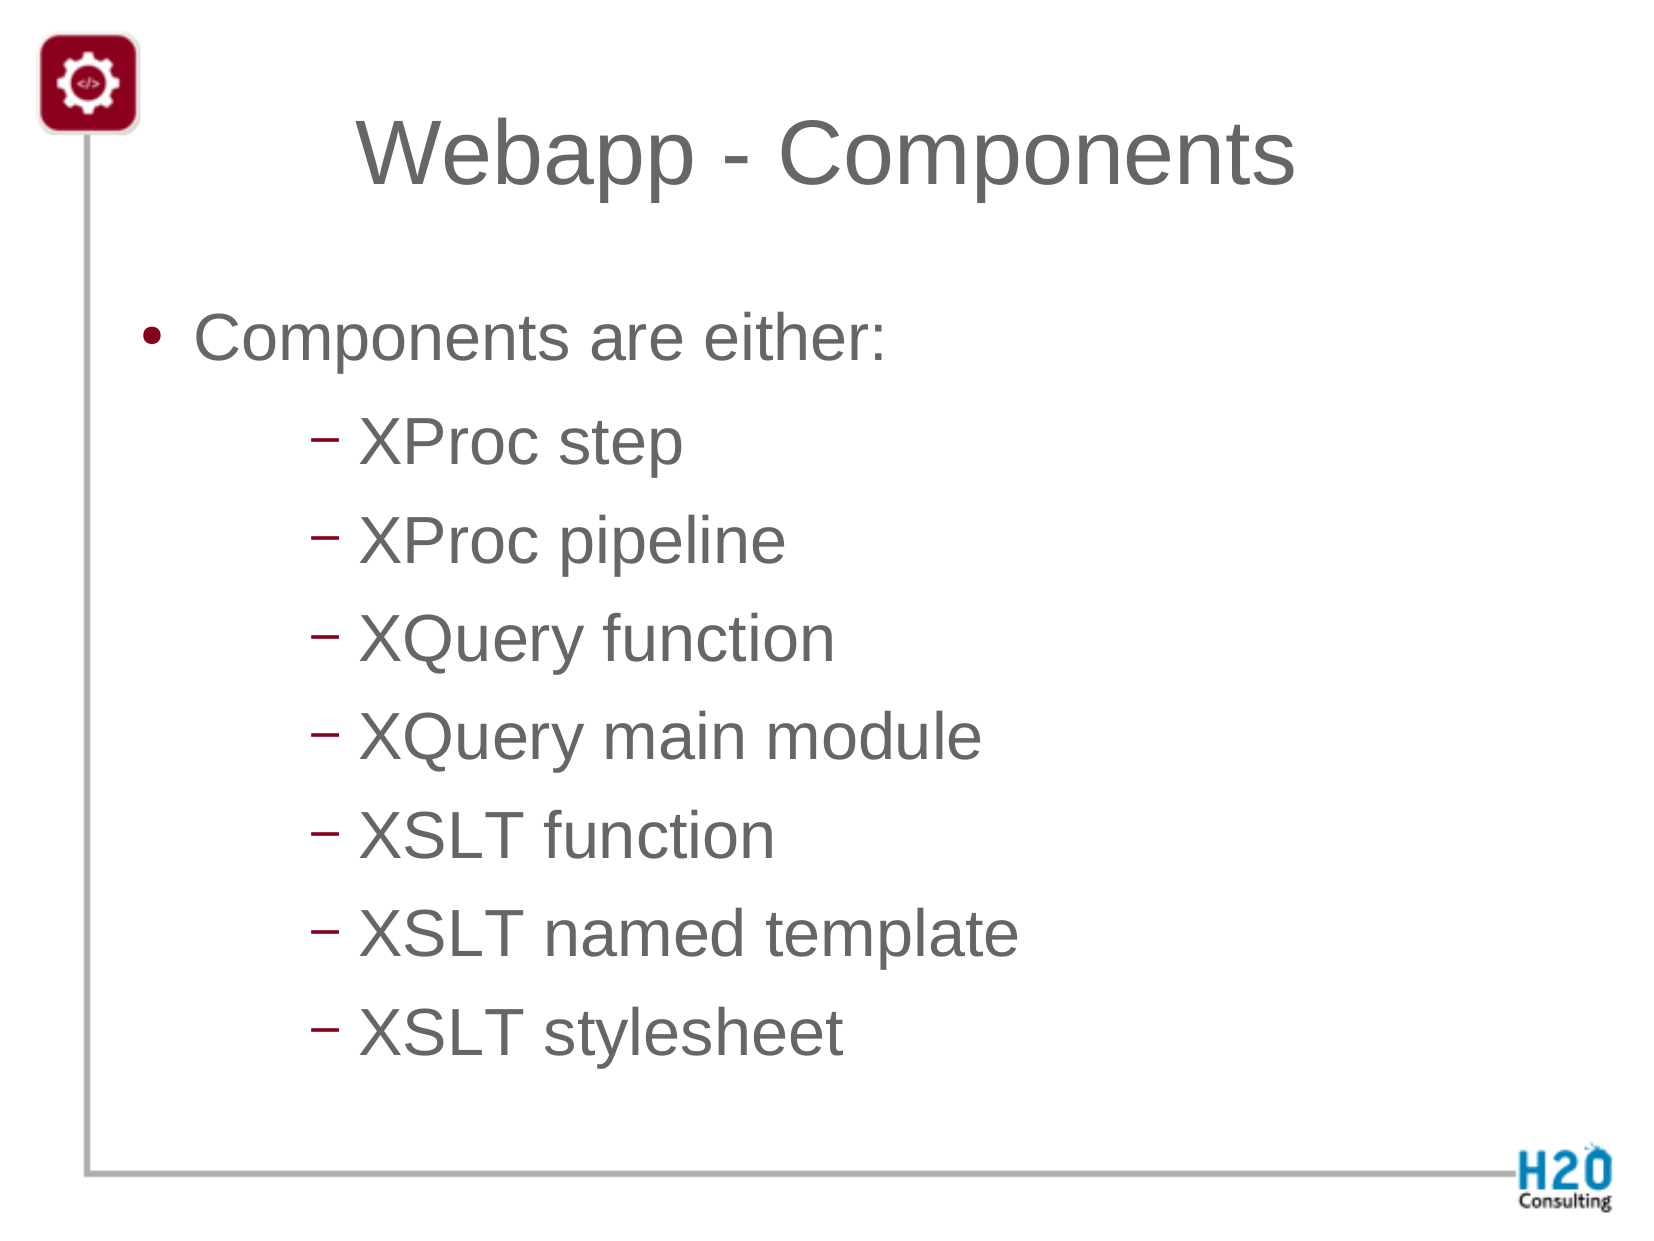

# Webapp - Components
Components are either:
XProc step
XProc pipeline
XQuery function
XQuery main module
XSLT function
XSLT named template
XSLT stylesheet